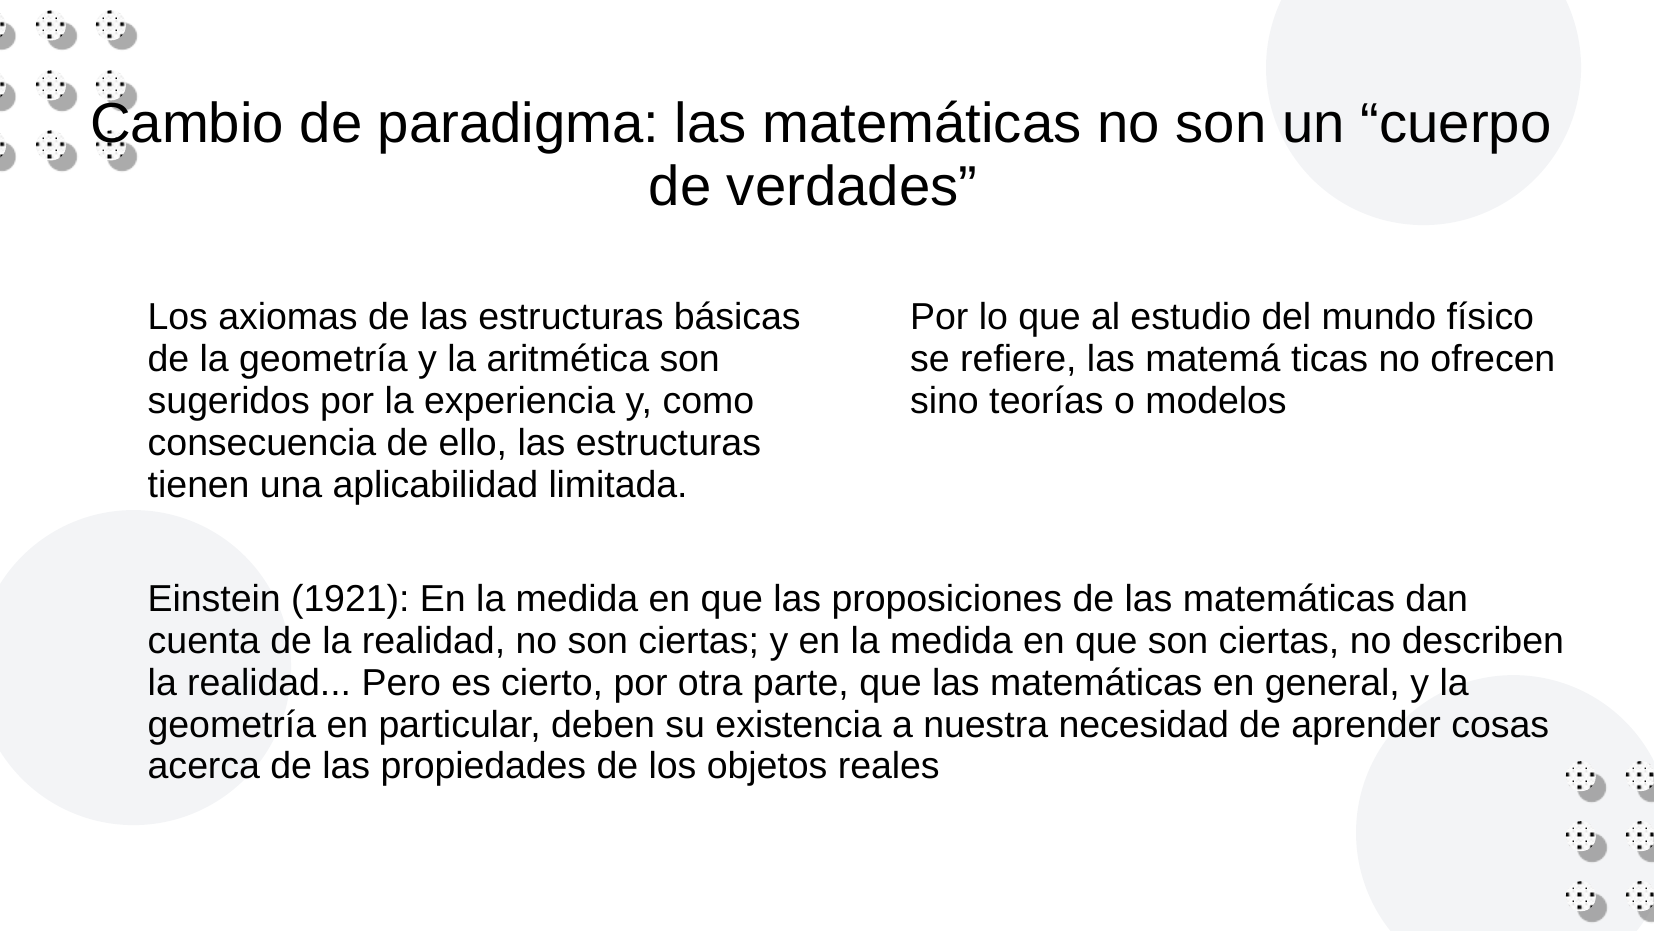

# Cambio de paradigma: las matemáticas no son un “cuerpo de verdades”
Los axiomas de las estructuras básicas de la geometría y la aritmética son sugeridos por la experiencia y, como consecuencia de ello, las estructuras tienen una aplicabilidad limitada.
Por lo que al estudio del mundo físico se refiere, las matemá­ ticas no ofrecen sino teorías o modelos
Einstein (1921): En la medida en que las proposiciones de las matemáticas dan cuenta de la realidad, no son ciertas; y en la medida en que son ciertas, no describen la realidad... Pero es cierto, por otra parte, que las matemáticas en general, y la geometría en particular, deben su existencia a nuestra necesidad de aprender cosas acerca de las propiedades de los objetos reales